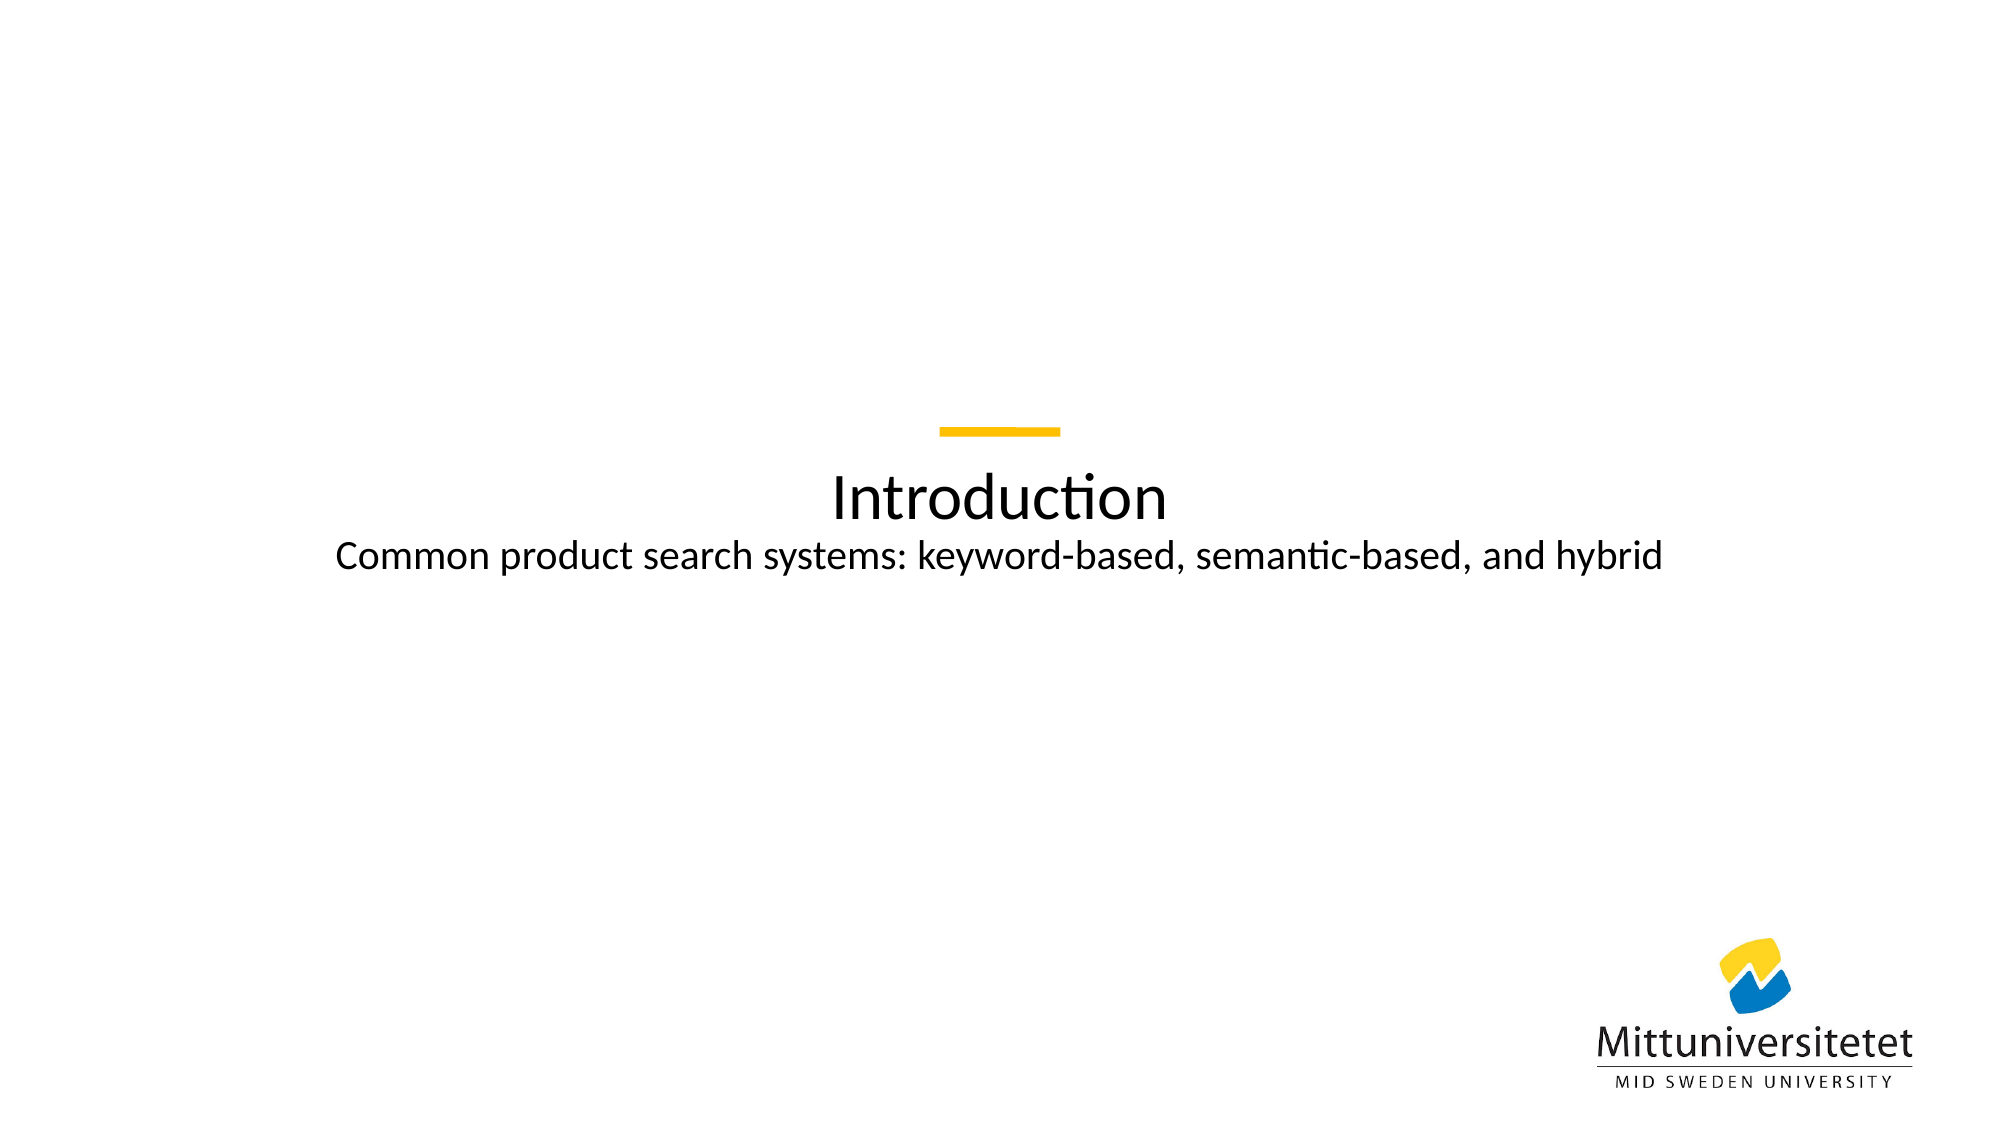

# Introduction Common product search systems: keyword-based, semantic-based, and hybrid